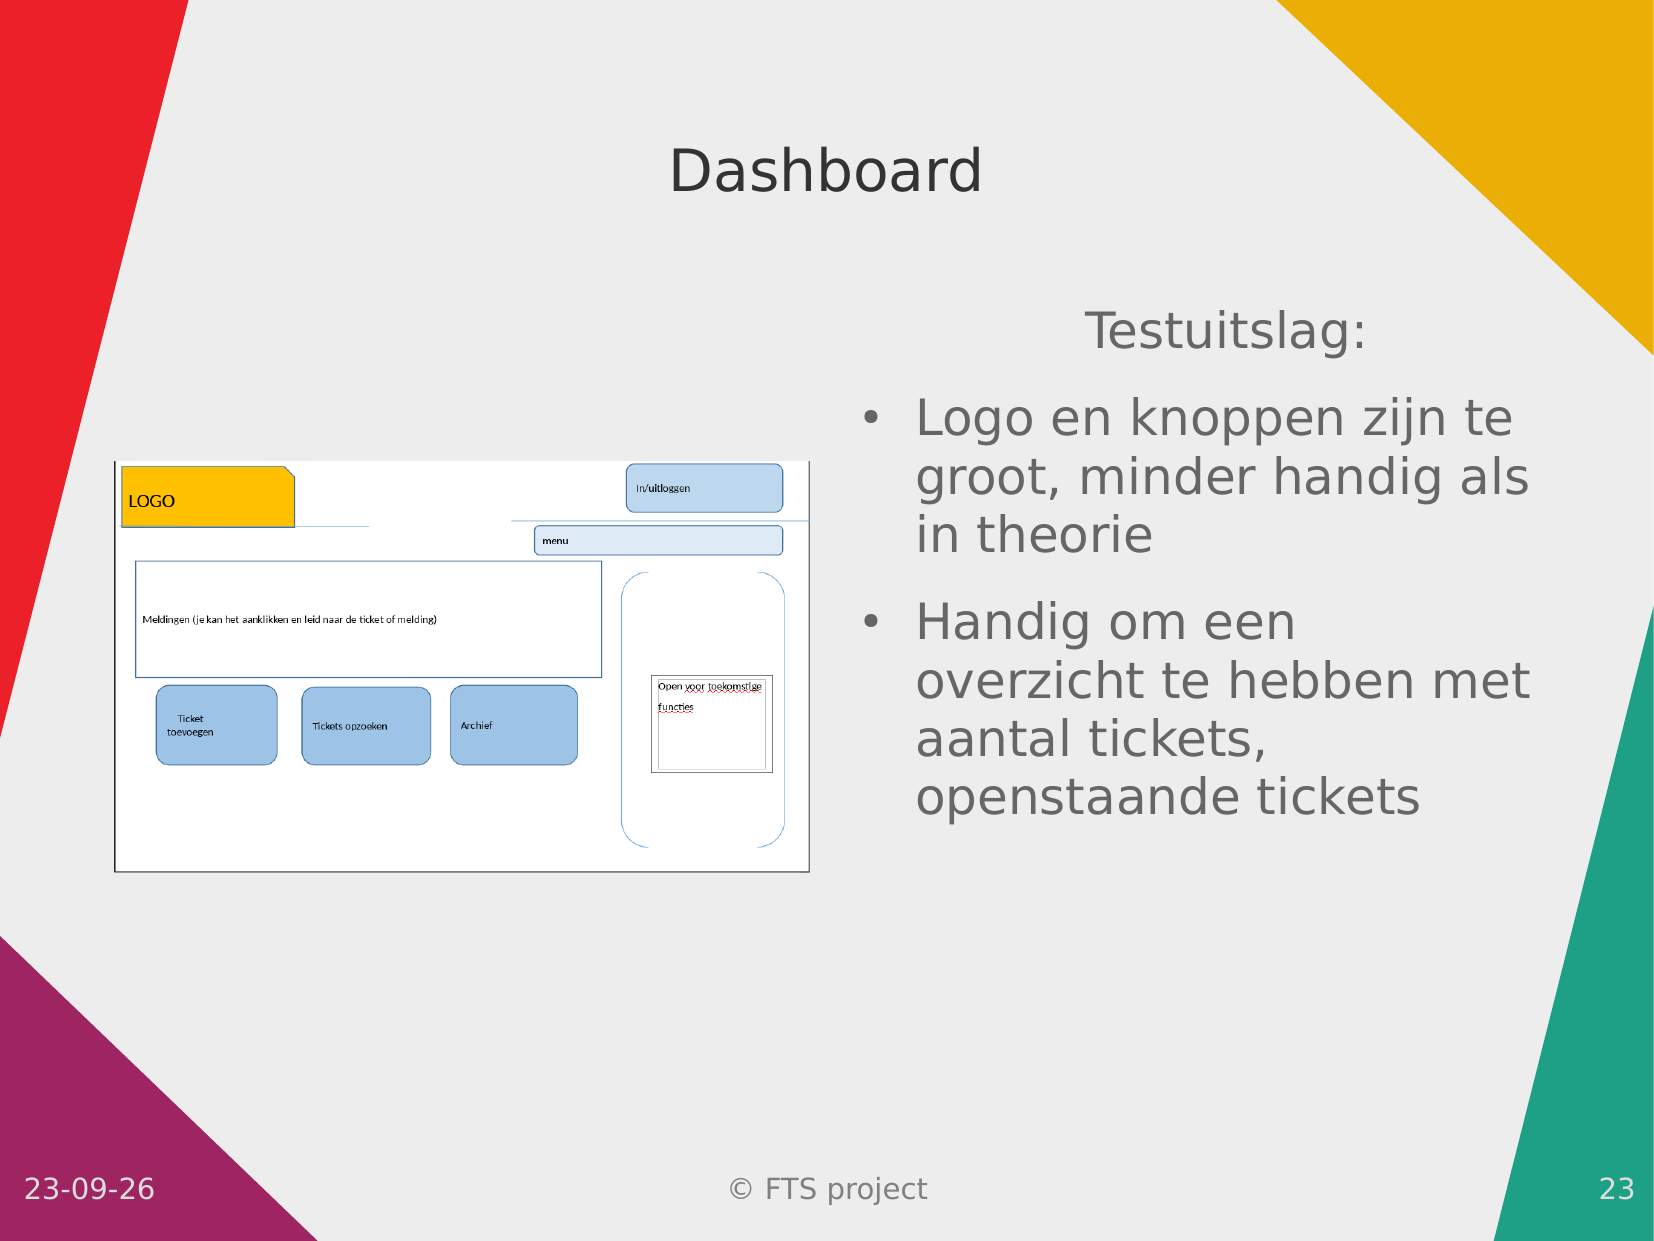

# Dashboard
Testuitslag:
Logo en knoppen zijn te groot, minder handig als in theorie
Handig om een overzicht te hebben met aantal tickets, openstaande tickets
© FTS project
23